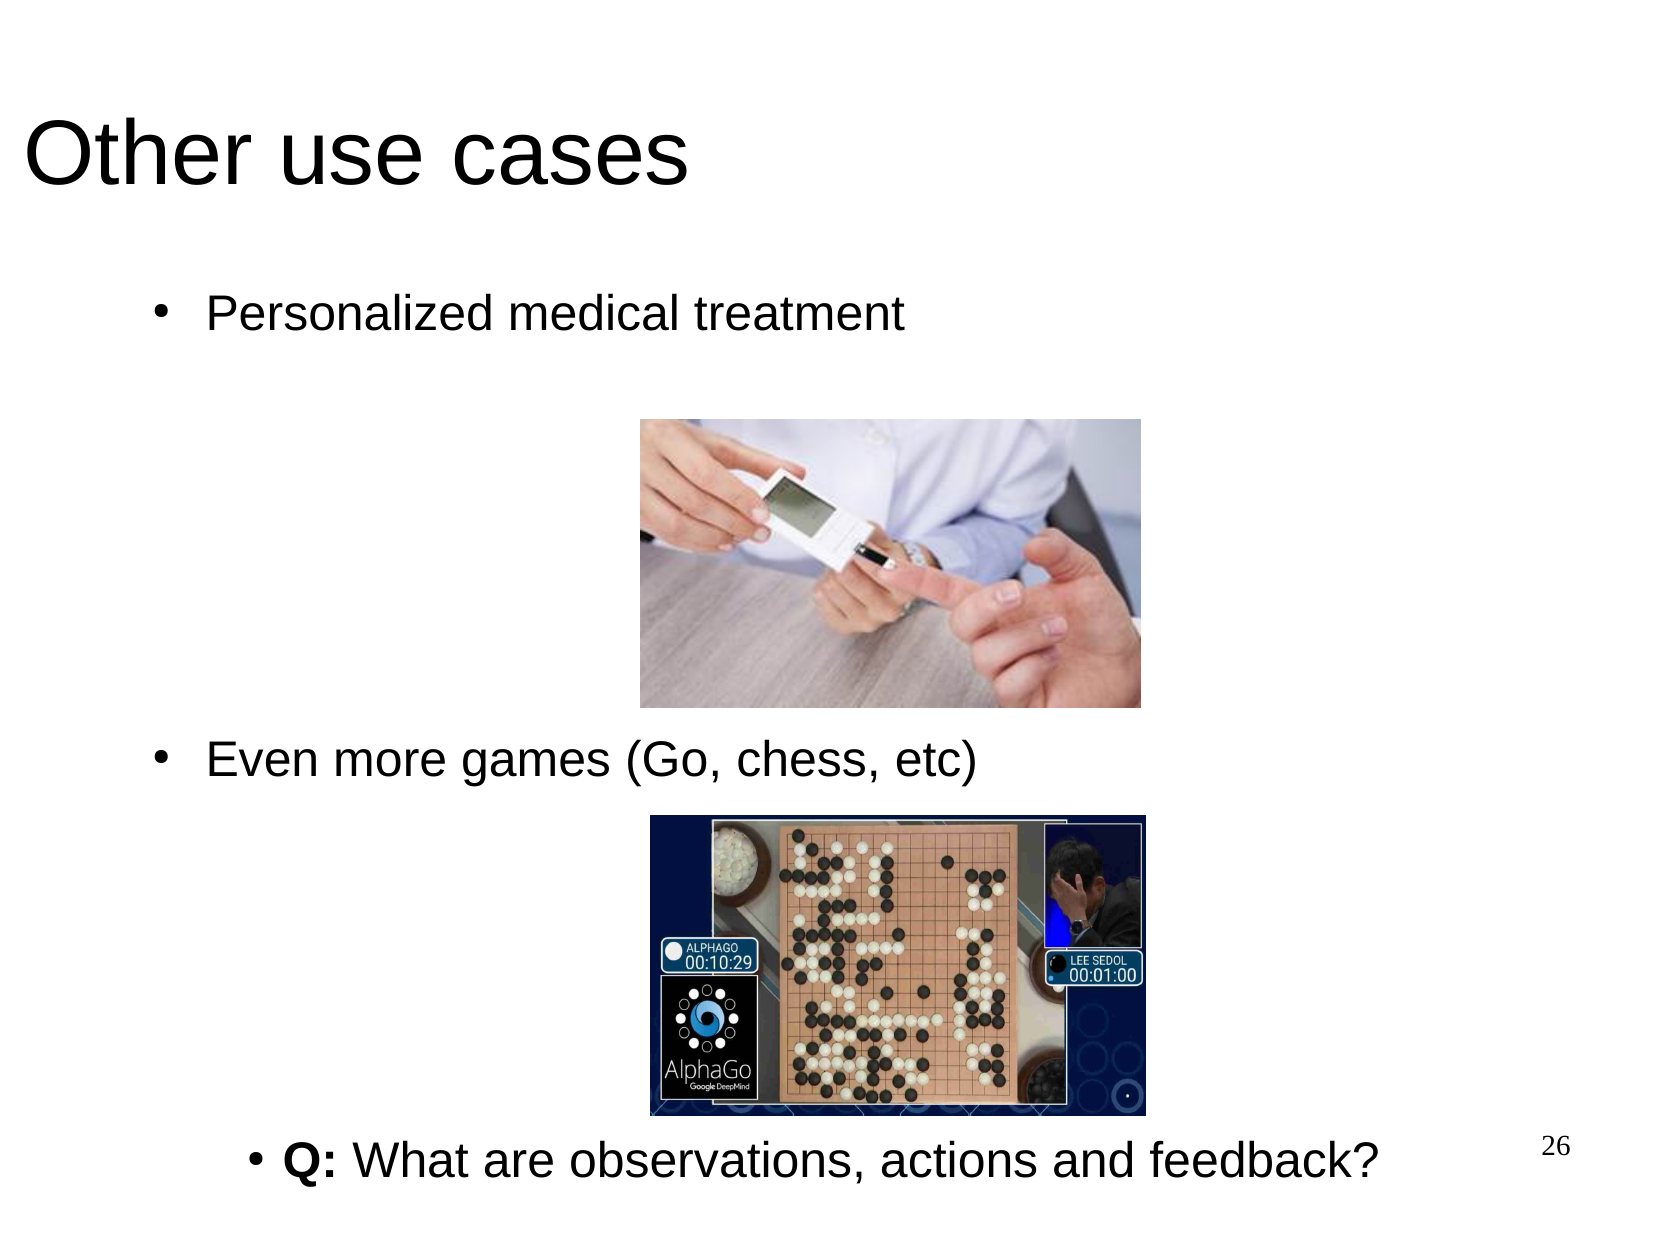

# Other use cases
Personalized medical treatment
Even more games (Go, chess, etc)
Q: What are observations, actions and feedback?
26